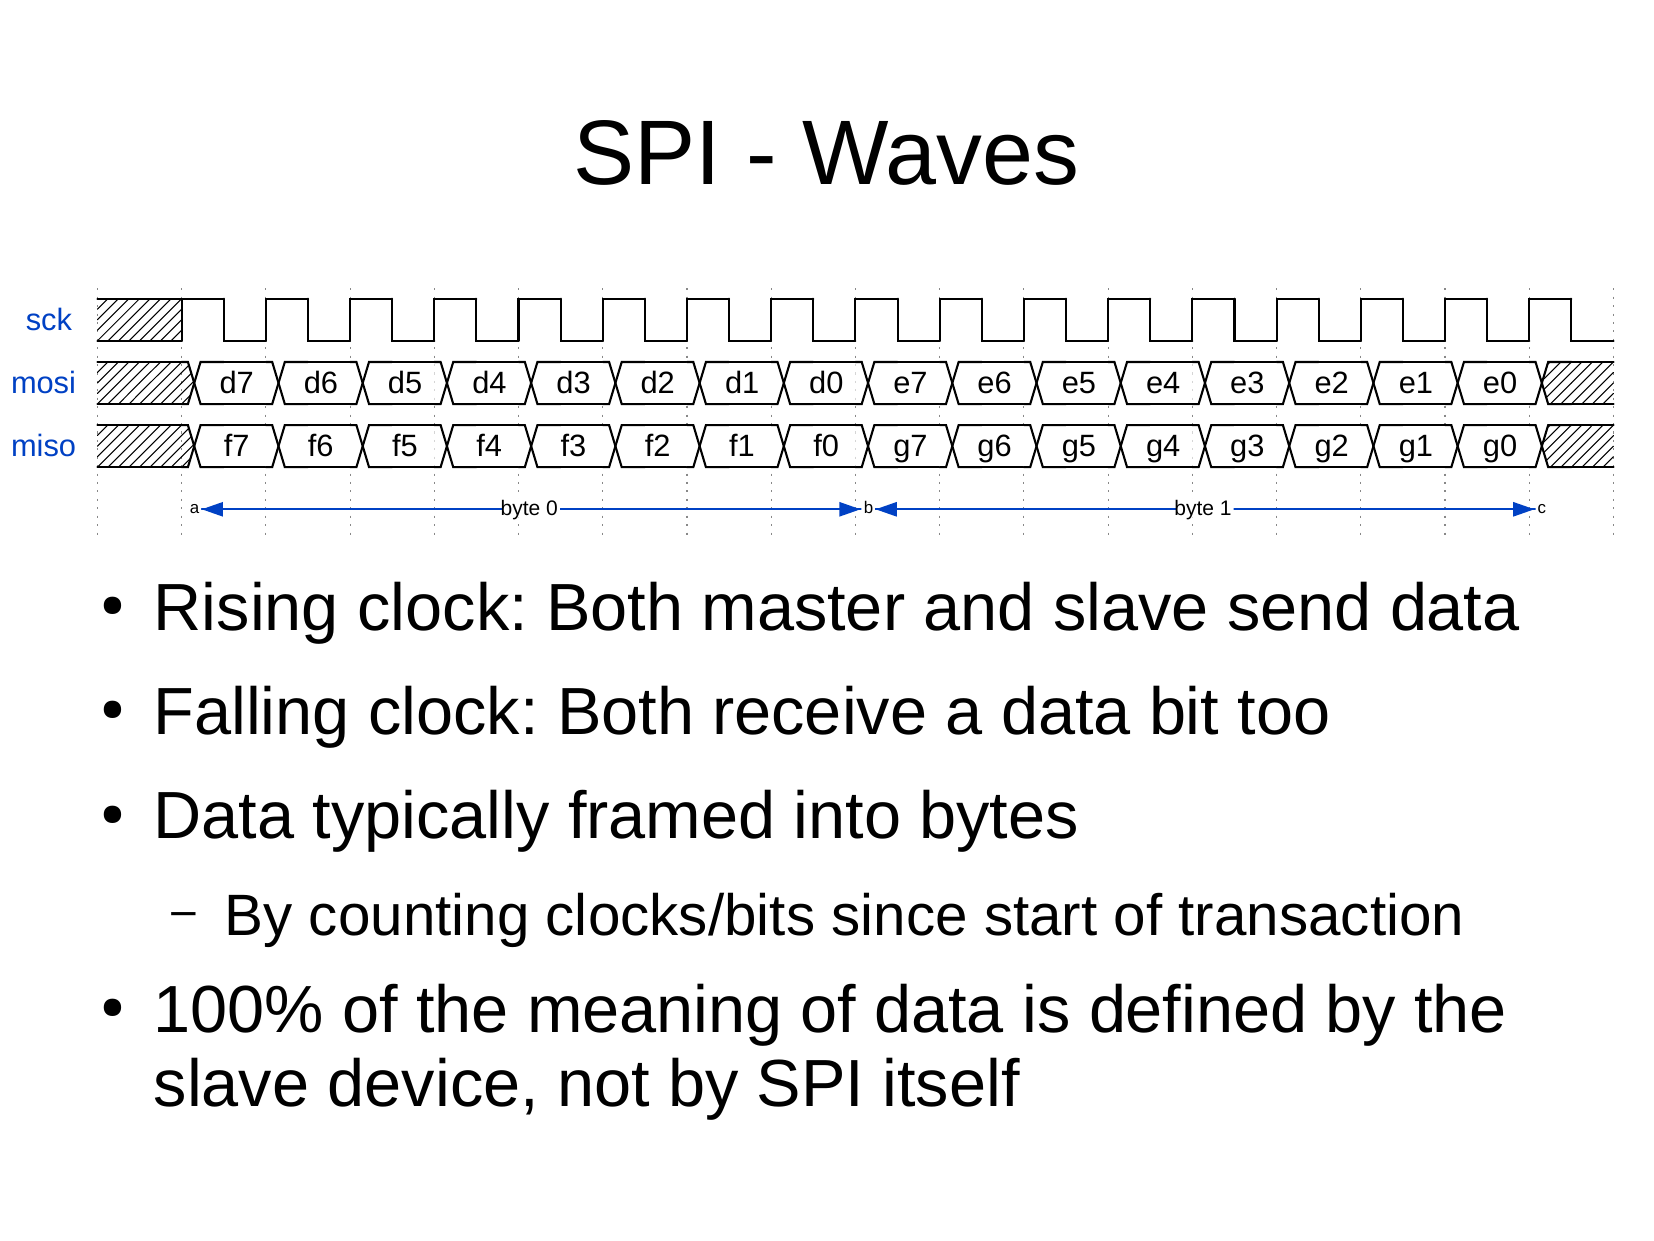

# SPI - Waves
Rising clock: Both master and slave send data
Falling clock: Both receive a data bit too
Data typically framed into bytes
By counting clocks/bits since start of transaction
100% of the meaning of data is defined by the slave device, not by SPI itself